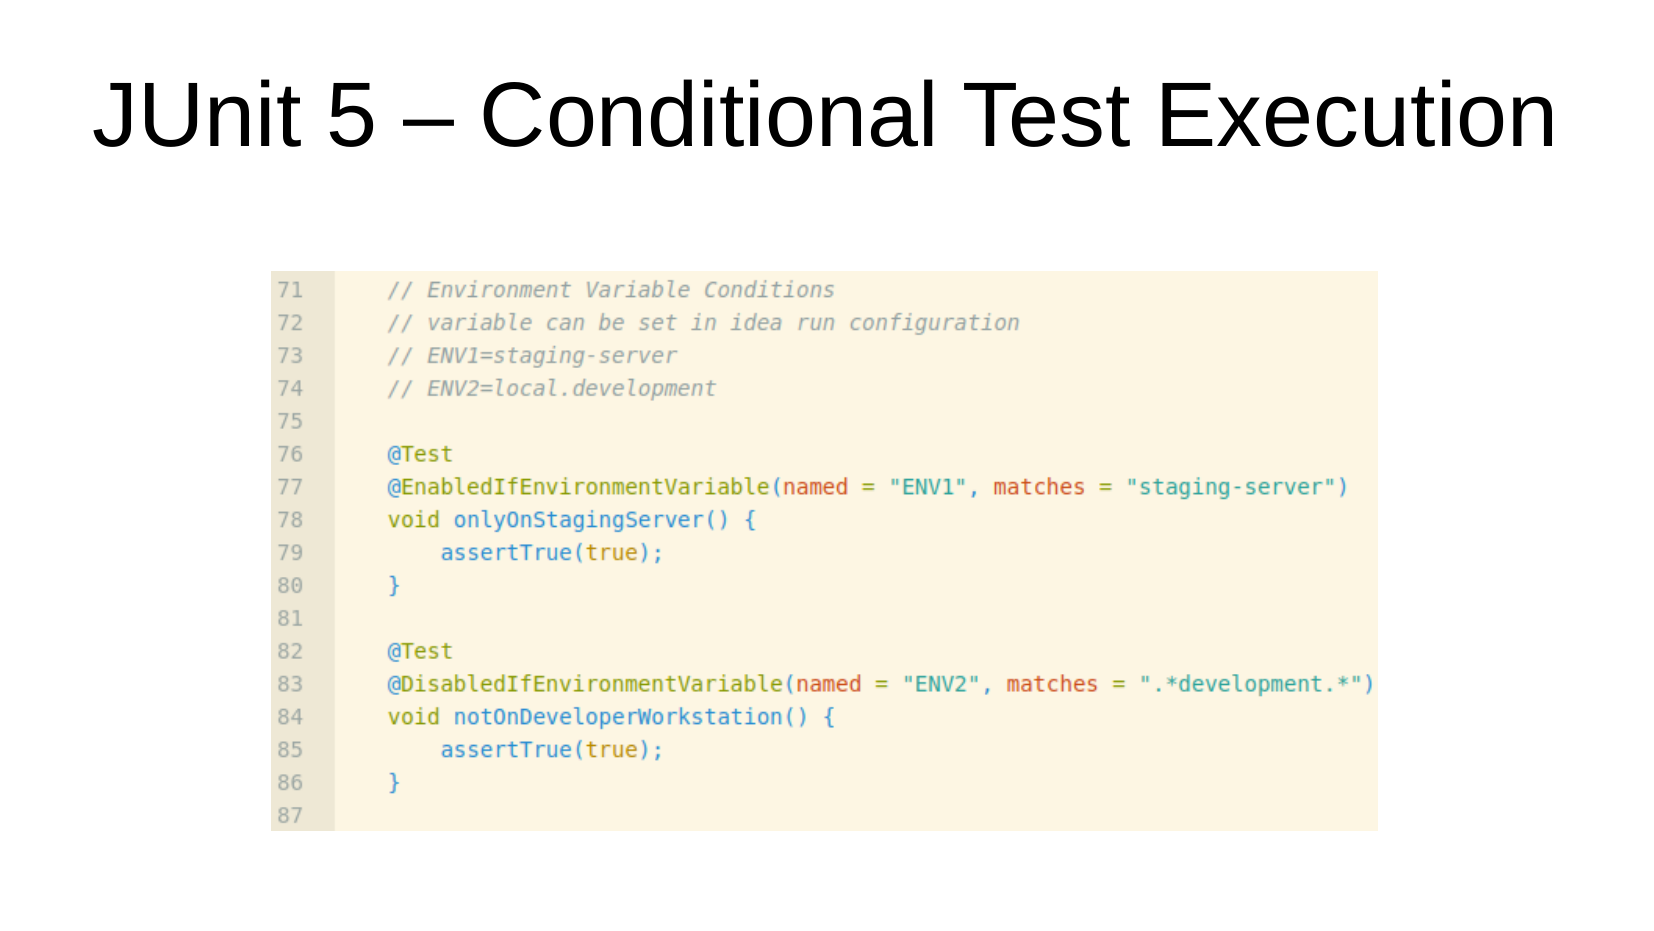

# JUnit 5 – Conditional Test Execution